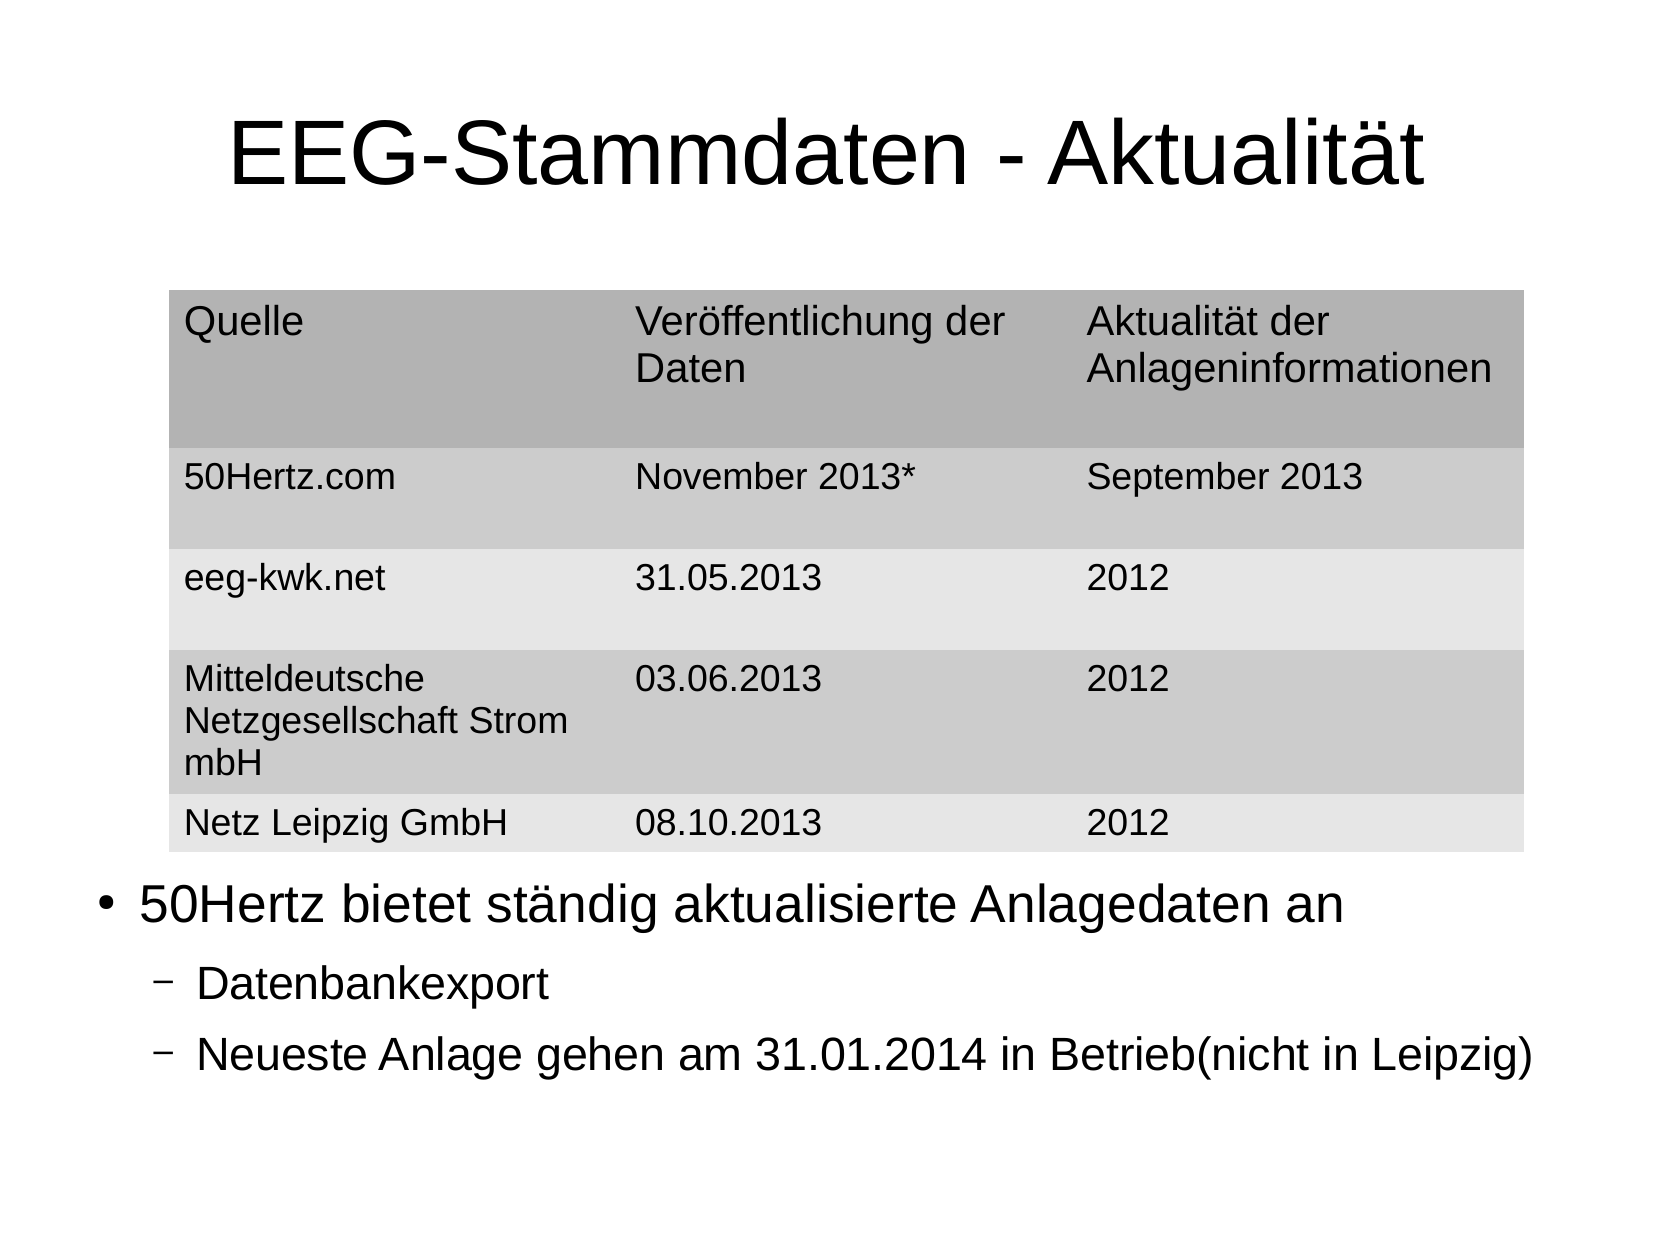

# EEG-Stammdaten - Aktualität
50Hertz bietet ständig aktualisierte Anlagedaten an
Datenbankexport
Neueste Anlage gehen am 31.01.2014 in Betrieb(nicht in Leipzig)
| Quelle | Veröffentlichung der Daten | Aktualität der Anlageninformationen |
| --- | --- | --- |
| 50Hertz.com | November 2013\* | September 2013 |
| eeg-kwk.net | 31.05.2013 | 2012 |
| Mitteldeutsche Netzgesellschaft Strom mbH | 03.06.2013 | 2012 |
| Netz Leipzig GmbH | 08.10.2013 | 2012 |